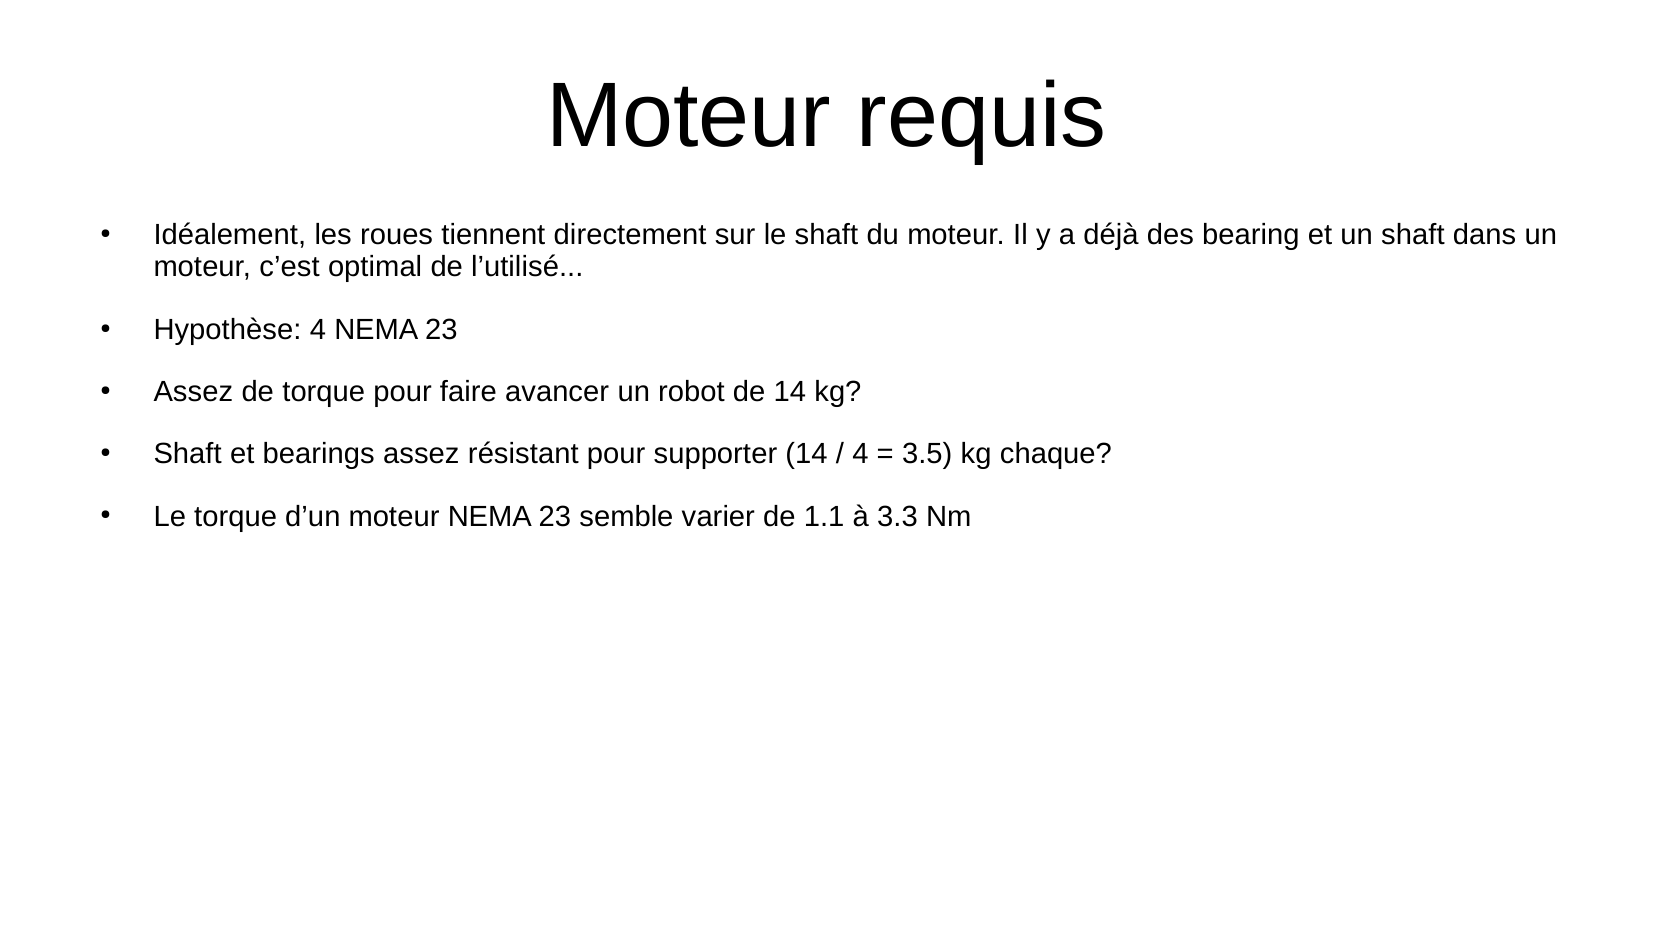

# Moteur requis
Idéalement, les roues tiennent directement sur le shaft du moteur. Il y a déjà des bearing et un shaft dans un moteur, c’est optimal de l’utilisé...
Hypothèse: 4 NEMA 23
Assez de torque pour faire avancer un robot de 14 kg?
Shaft et bearings assez résistant pour supporter (14 / 4 = 3.5) kg chaque?
Le torque d’un moteur NEMA 23 semble varier de 1.1 à 3.3 Nm